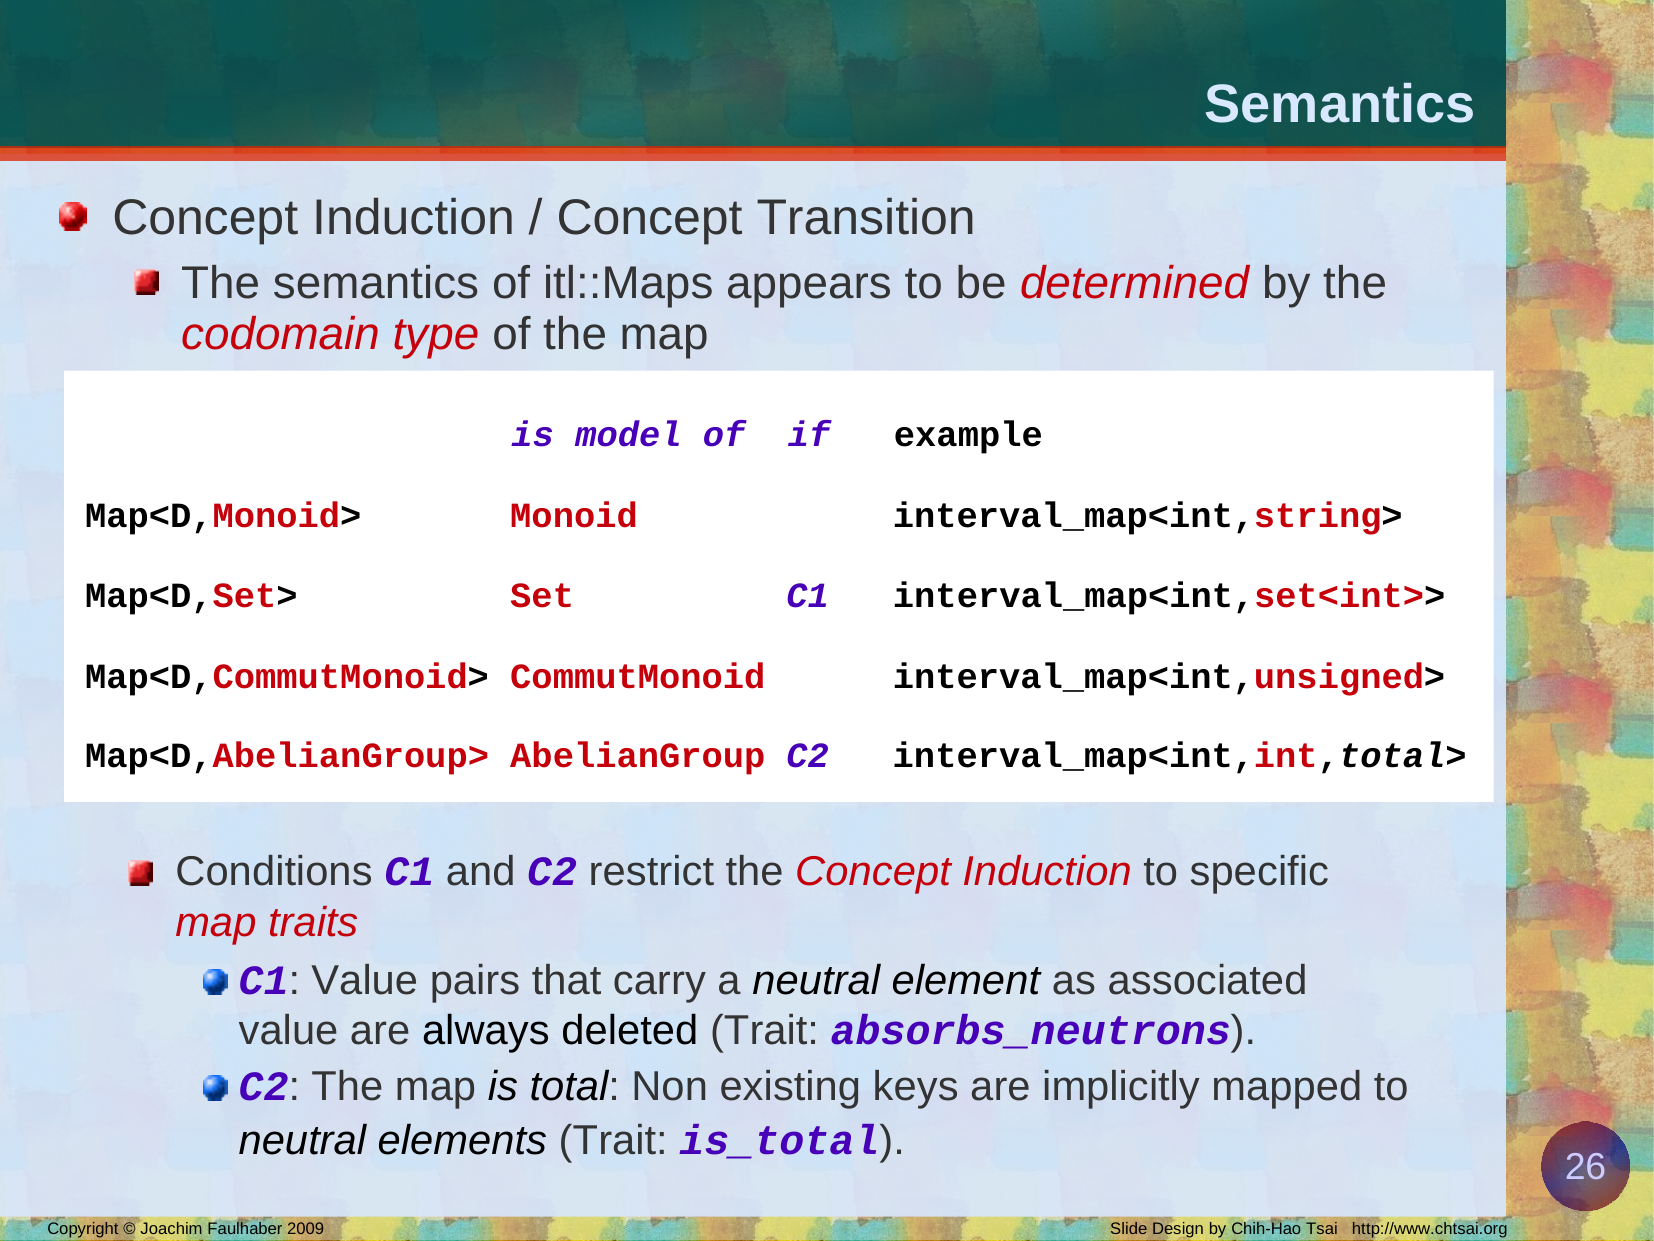

# Semantics
Concept Induction / Concept Transition
The semantics of itl::Maps appears to be determined by the codomain type of the map
 is model of if example
 Map<D,Monoid> Monoid interval_map<int,string>
 Map<D,Set> Set C1 interval_map<int,set<int>>
 Map<D,CommutMonoid> CommutMonoid interval_map<int,unsigned>
 Map<D,AbelianGroup> AbelianGroup C2 interval_map<int,int,total>
Conditions C1 and C2 restrict the Concept Induction to specific map traits
C1: Value pairs that carry a neutral element as associated value are always deleted (Trait: absorbs_neutrons).
C2: The map is total: Non existing keys are implicitly mapped to neutral elements (Trait: is_total).